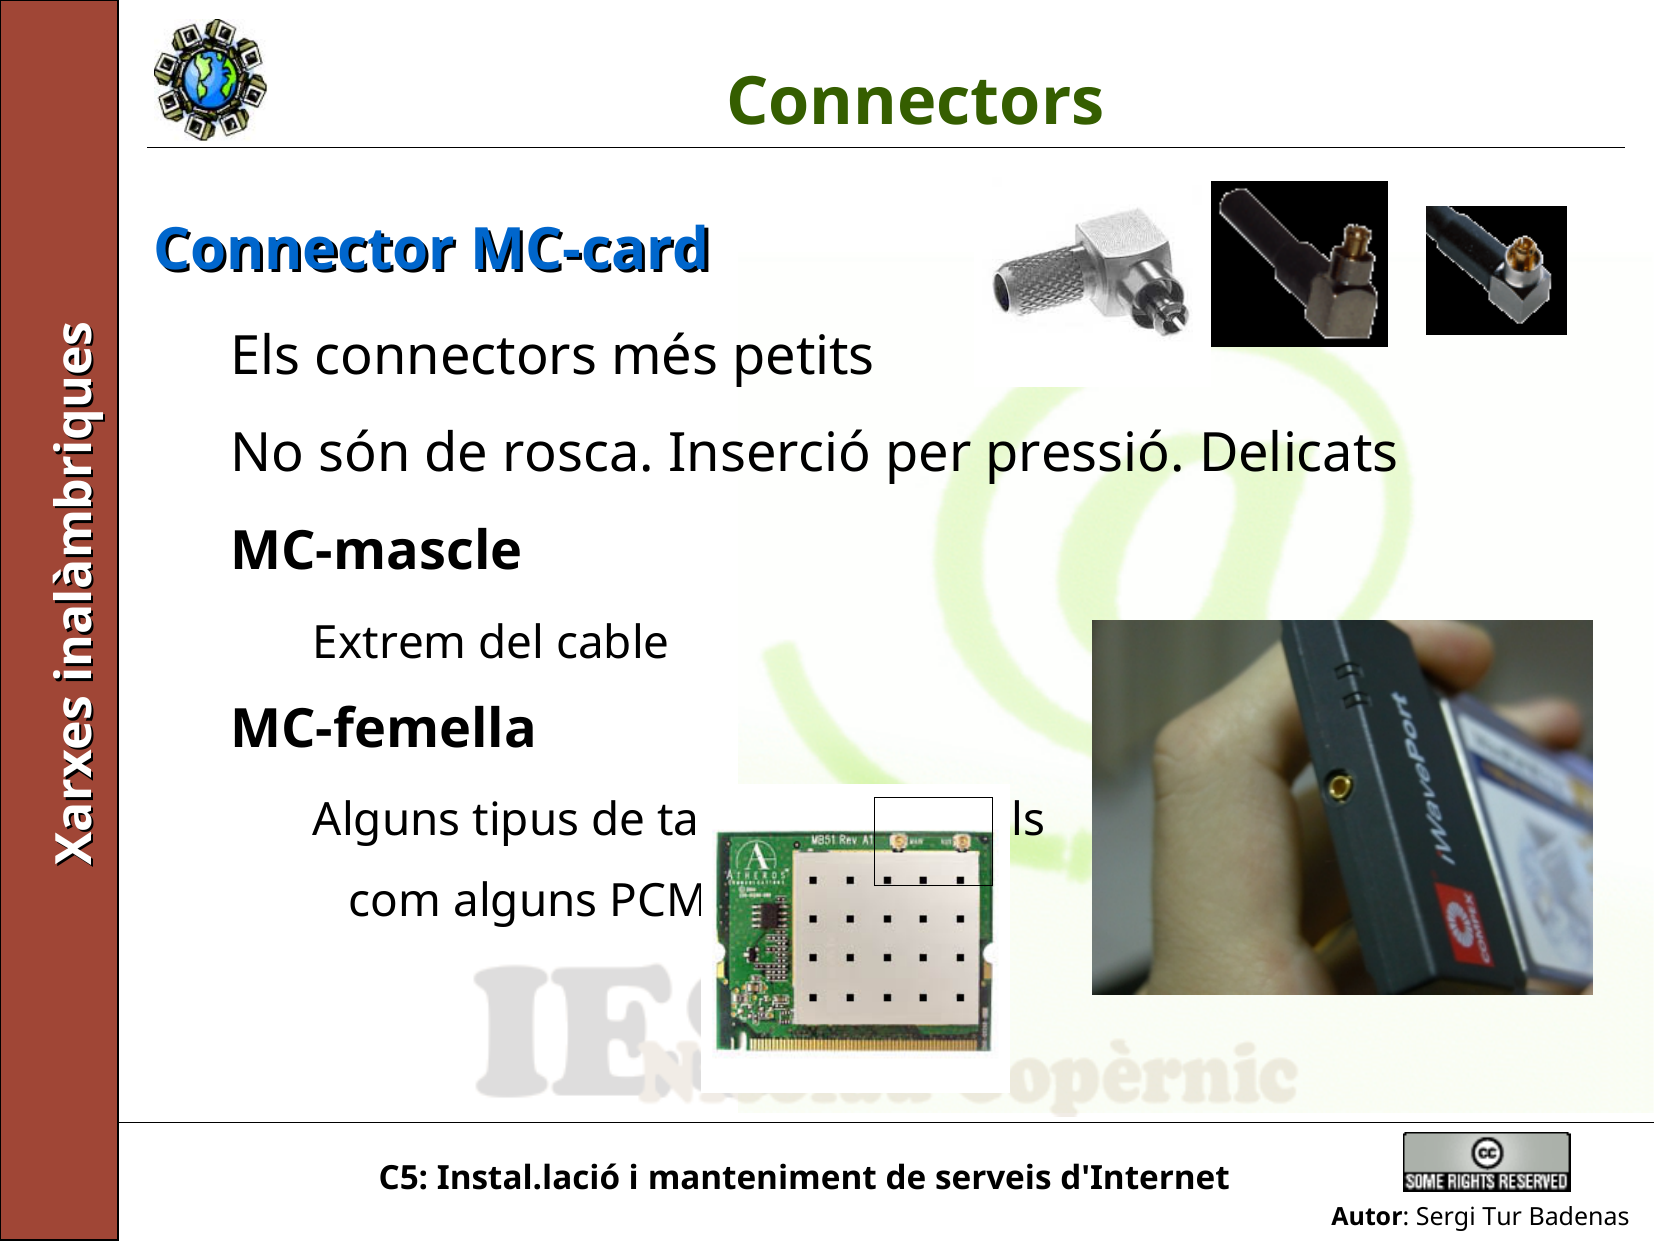

# Connectors
Connector MC-card
Els connectors més petits
No són de rosca. Inserció per pressió. Delicats
MC-mascle
Extrem del cable
MC-femella
Alguns tipus de targetes sense fils
 com alguns PCMCIA